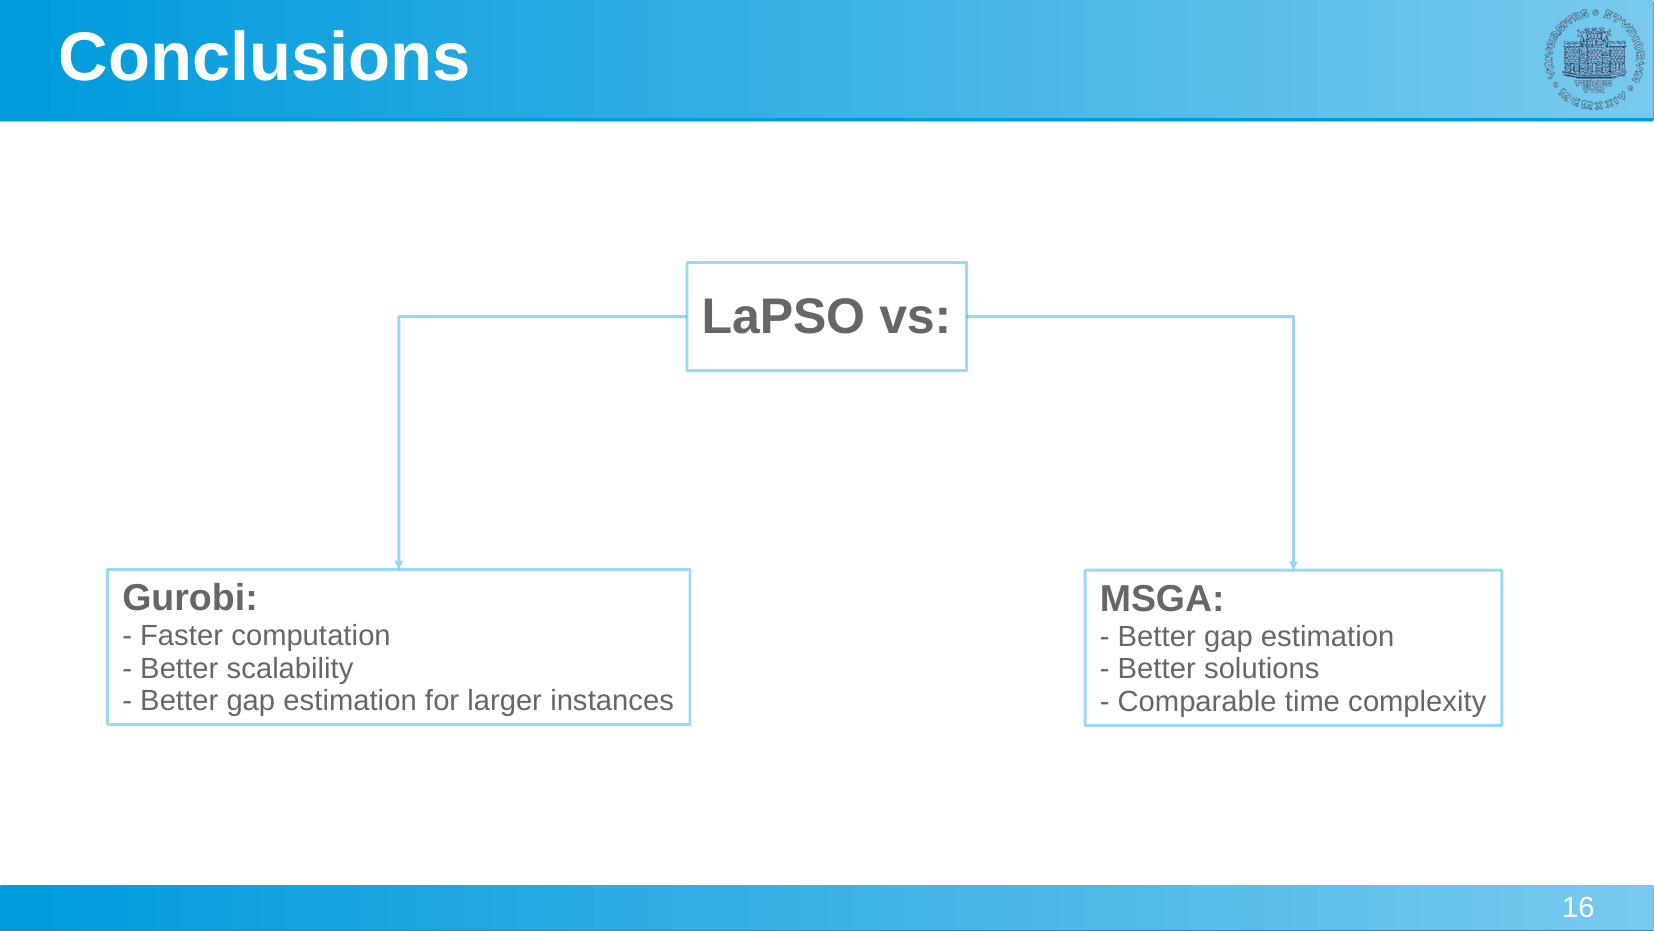

# Conclusions
LaPSO vs:
Gurobi:
- Faster computation
- Better scalability
- Better gap estimation for larger instances
MSGA:
- Better gap estimation
- Better solutions
- Comparable time complexity
16